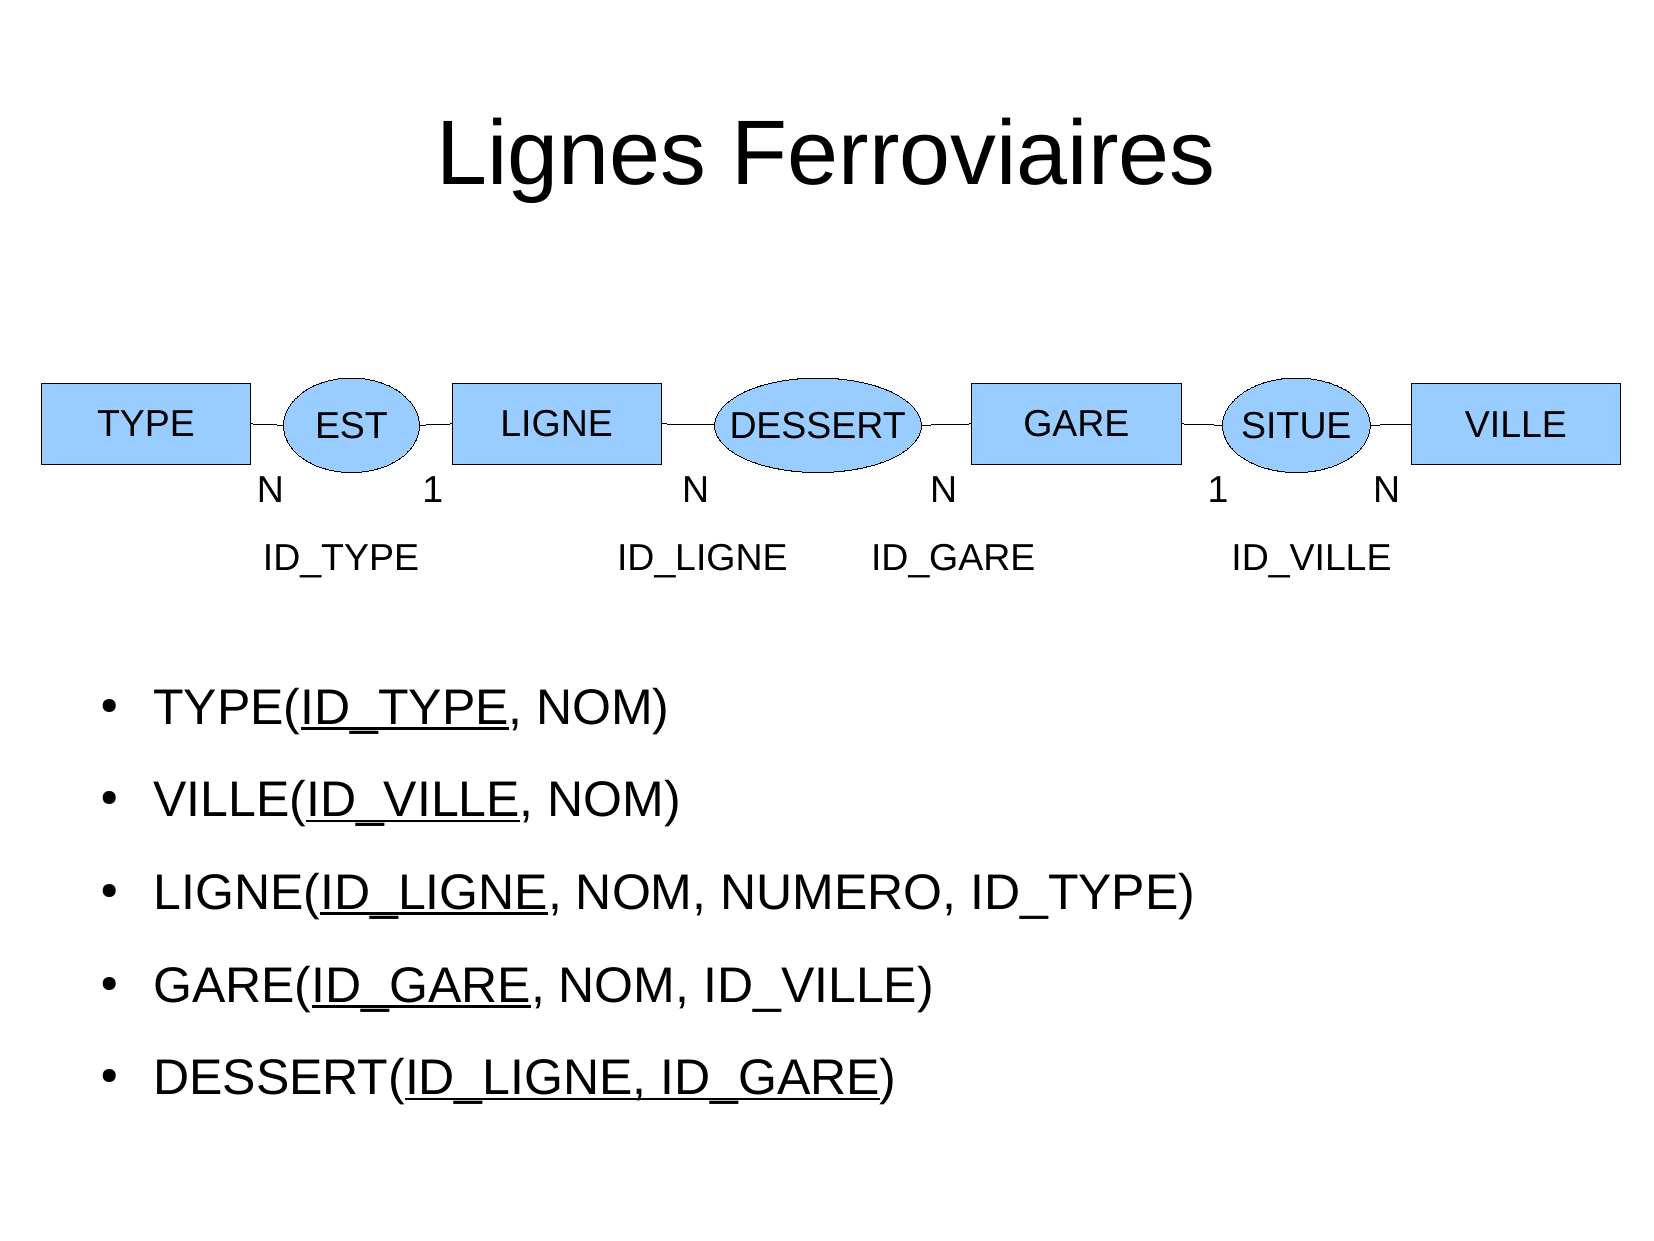

# Lignes Ferroviaires
EST
DESSERT
SITUE
TYPE
LIGNE
GARE
VILLE
N
1
N
N
1
N
ID_TYPE
ID_LIGNE
ID_GARE
ID_VILLE
TYPE(ID_TYPE, NOM)
VILLE(ID_VILLE, NOM)
LIGNE(ID_LIGNE, NOM, NUMERO, ID_TYPE)
GARE(ID_GARE, NOM, ID_VILLE)
DESSERT(ID_LIGNE, ID_GARE)